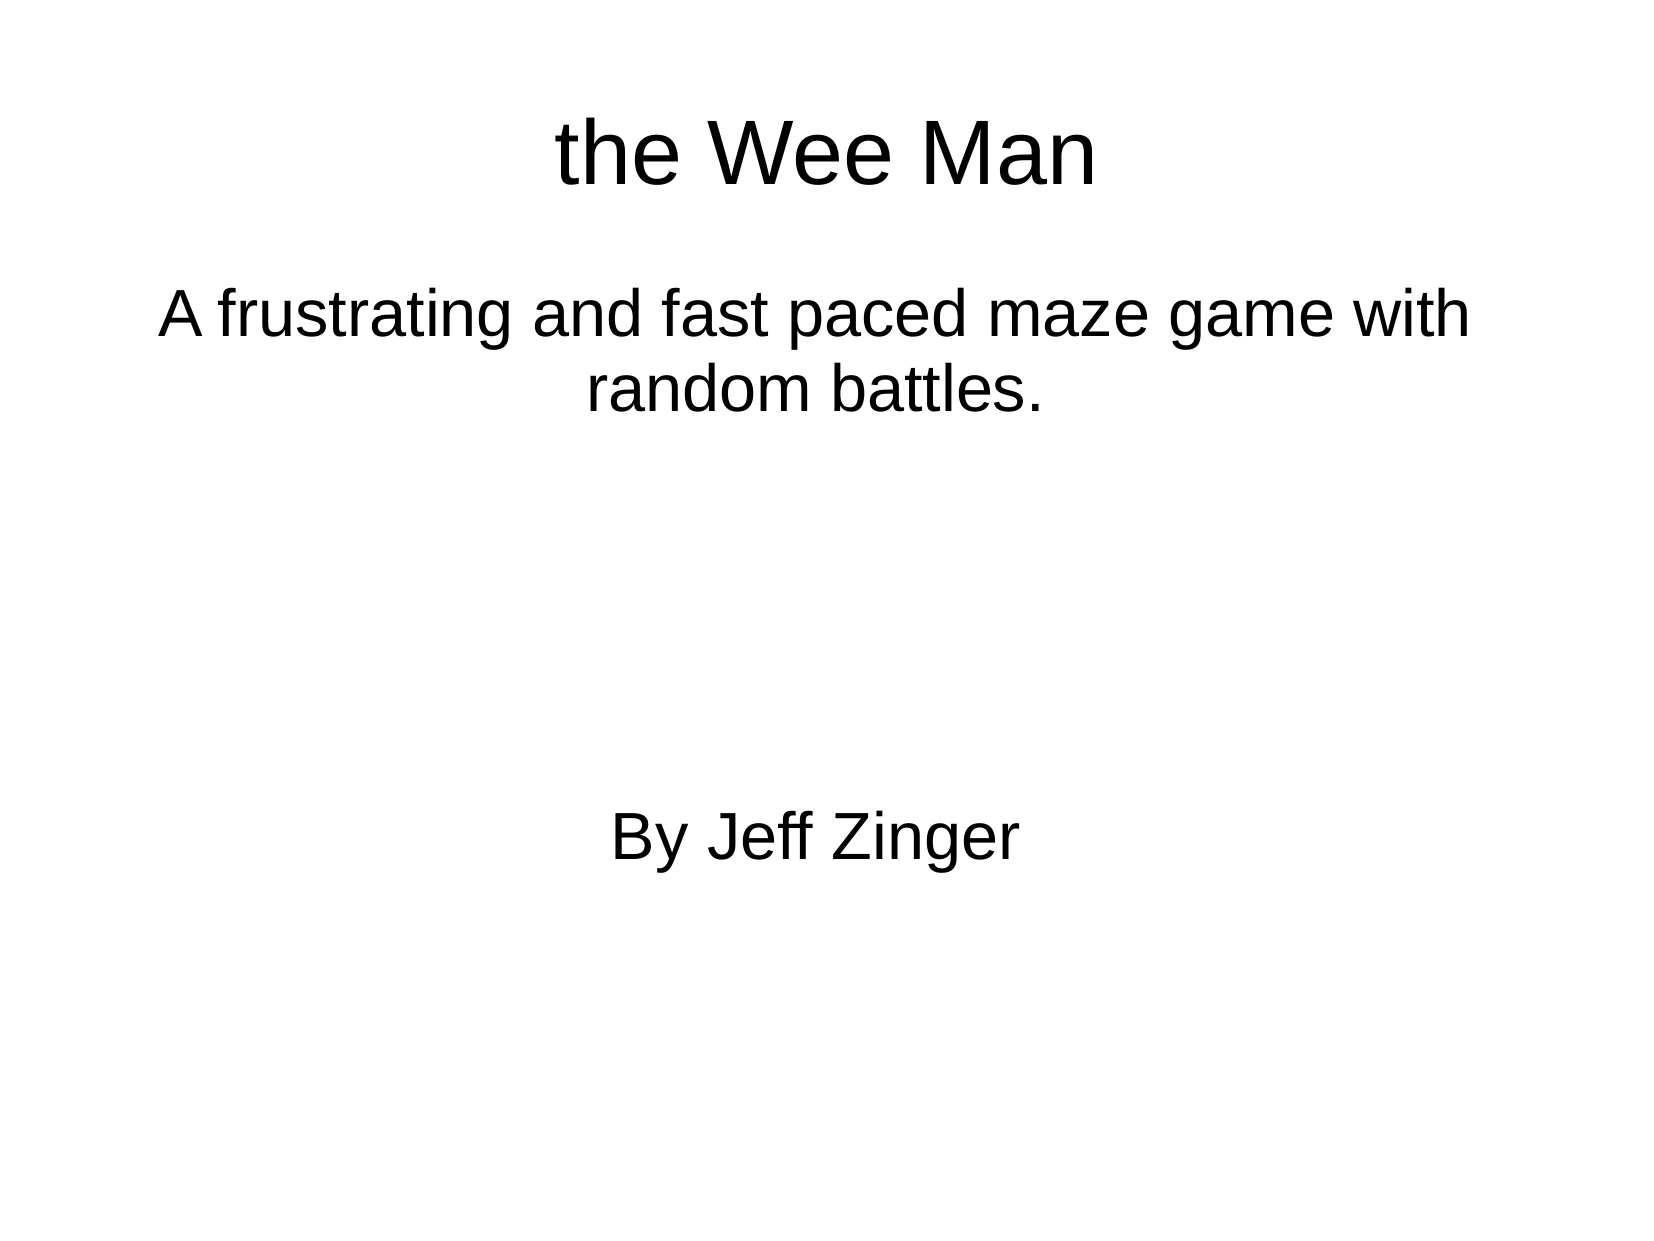

# the Wee Man
A frustrating and fast paced maze game with random battles.
By Jeff Zinger